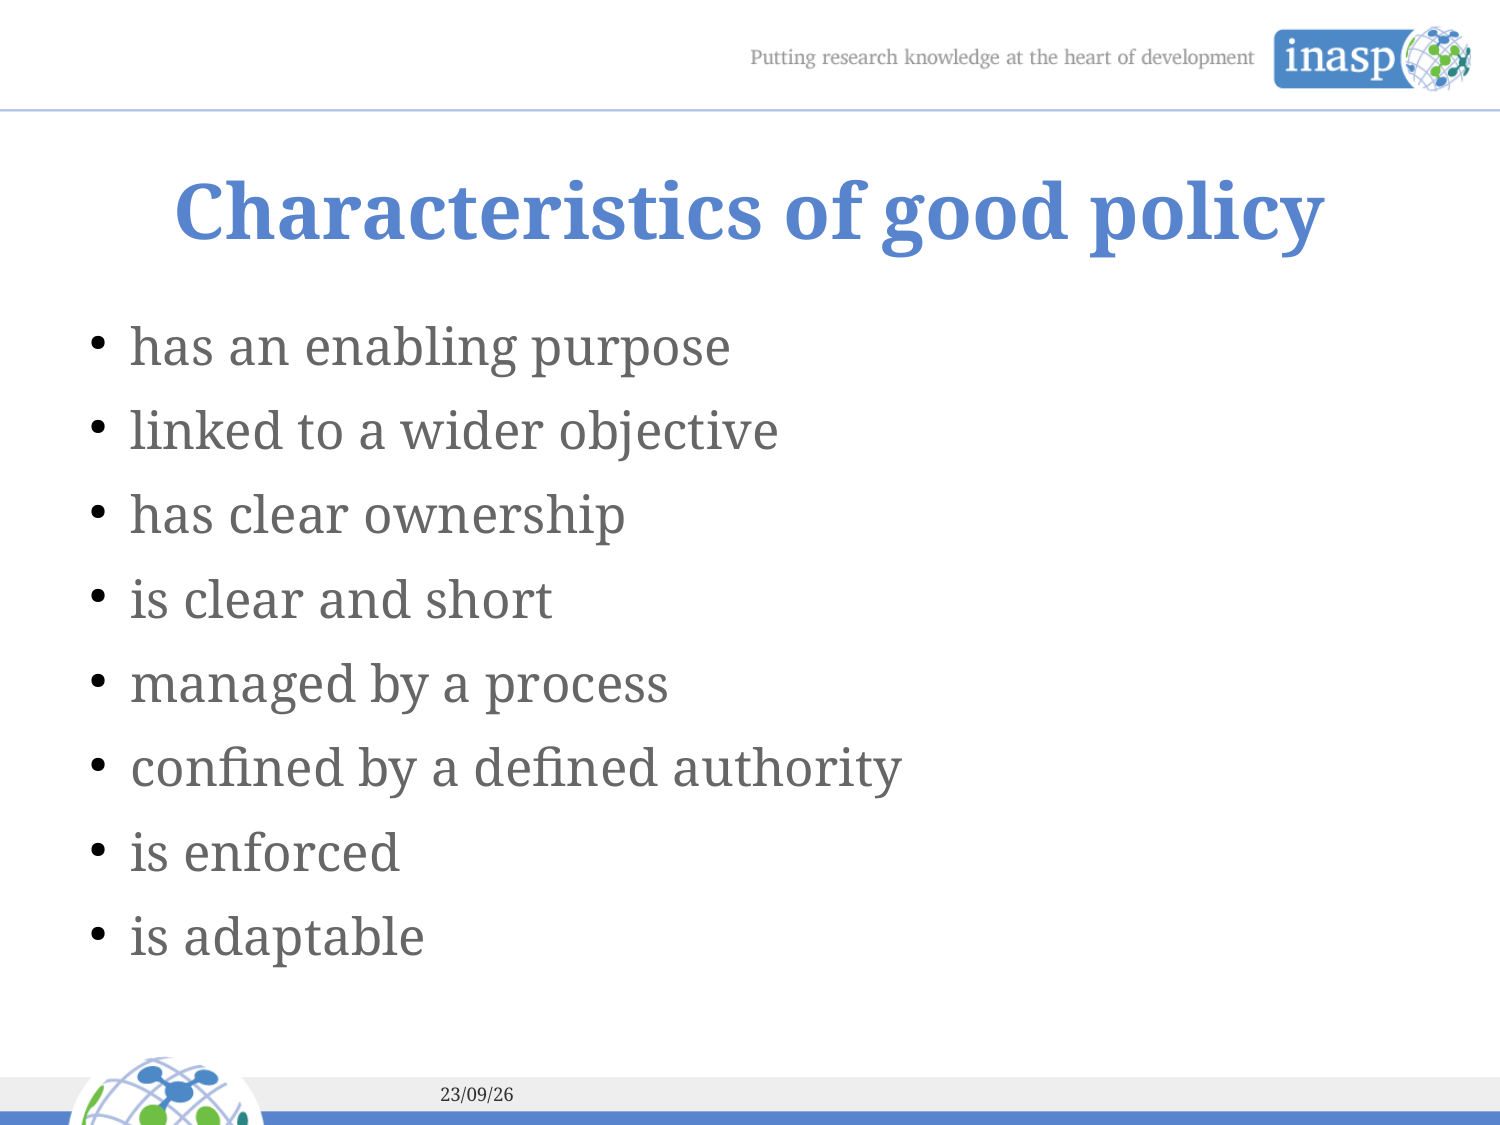

# Characteristics of good policy
has an enabling purpose
linked to a wider objective
has clear ownership
is clear and short
managed by a process
confined by a defined authority
is enforced
is adaptable